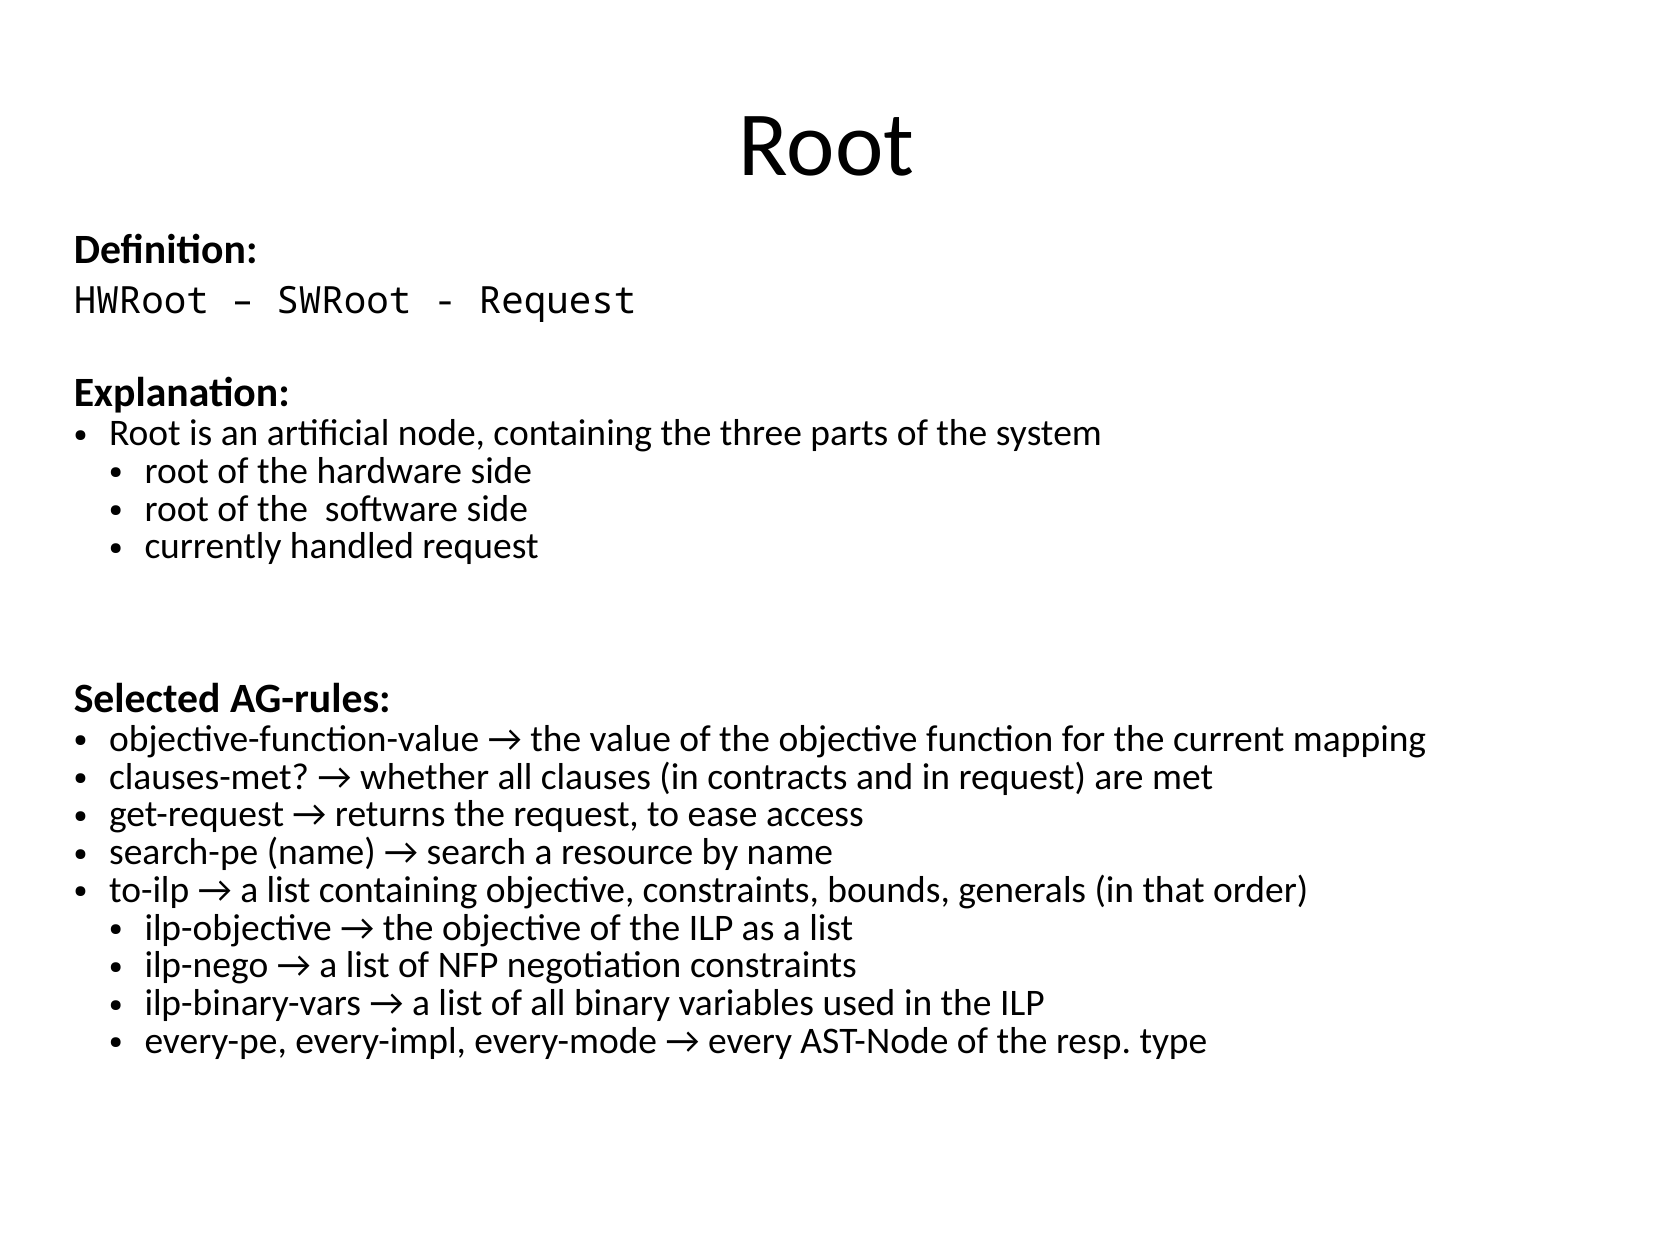

# Root
Definition:
HWRoot – SWRoot - Request
Explanation:
Root is an artificial node, containing the three parts of the system
root of the hardware side
root of the software side
currently handled request
Selected AG-rules:
objective-function-value → the value of the objective function for the current mapping
clauses-met? → whether all clauses (in contracts and in request) are met
get-request → returns the request, to ease access
search-pe (name) → search a resource by name
to-ilp → a list containing objective, constraints, bounds, generals (in that order)
ilp-objective → the objective of the ILP as a list
ilp-nego → a list of NFP negotiation constraints
ilp-binary-vars → a list of all binary variables used in the ILP
every-pe, every-impl, every-mode → every AST-Node of the resp. type